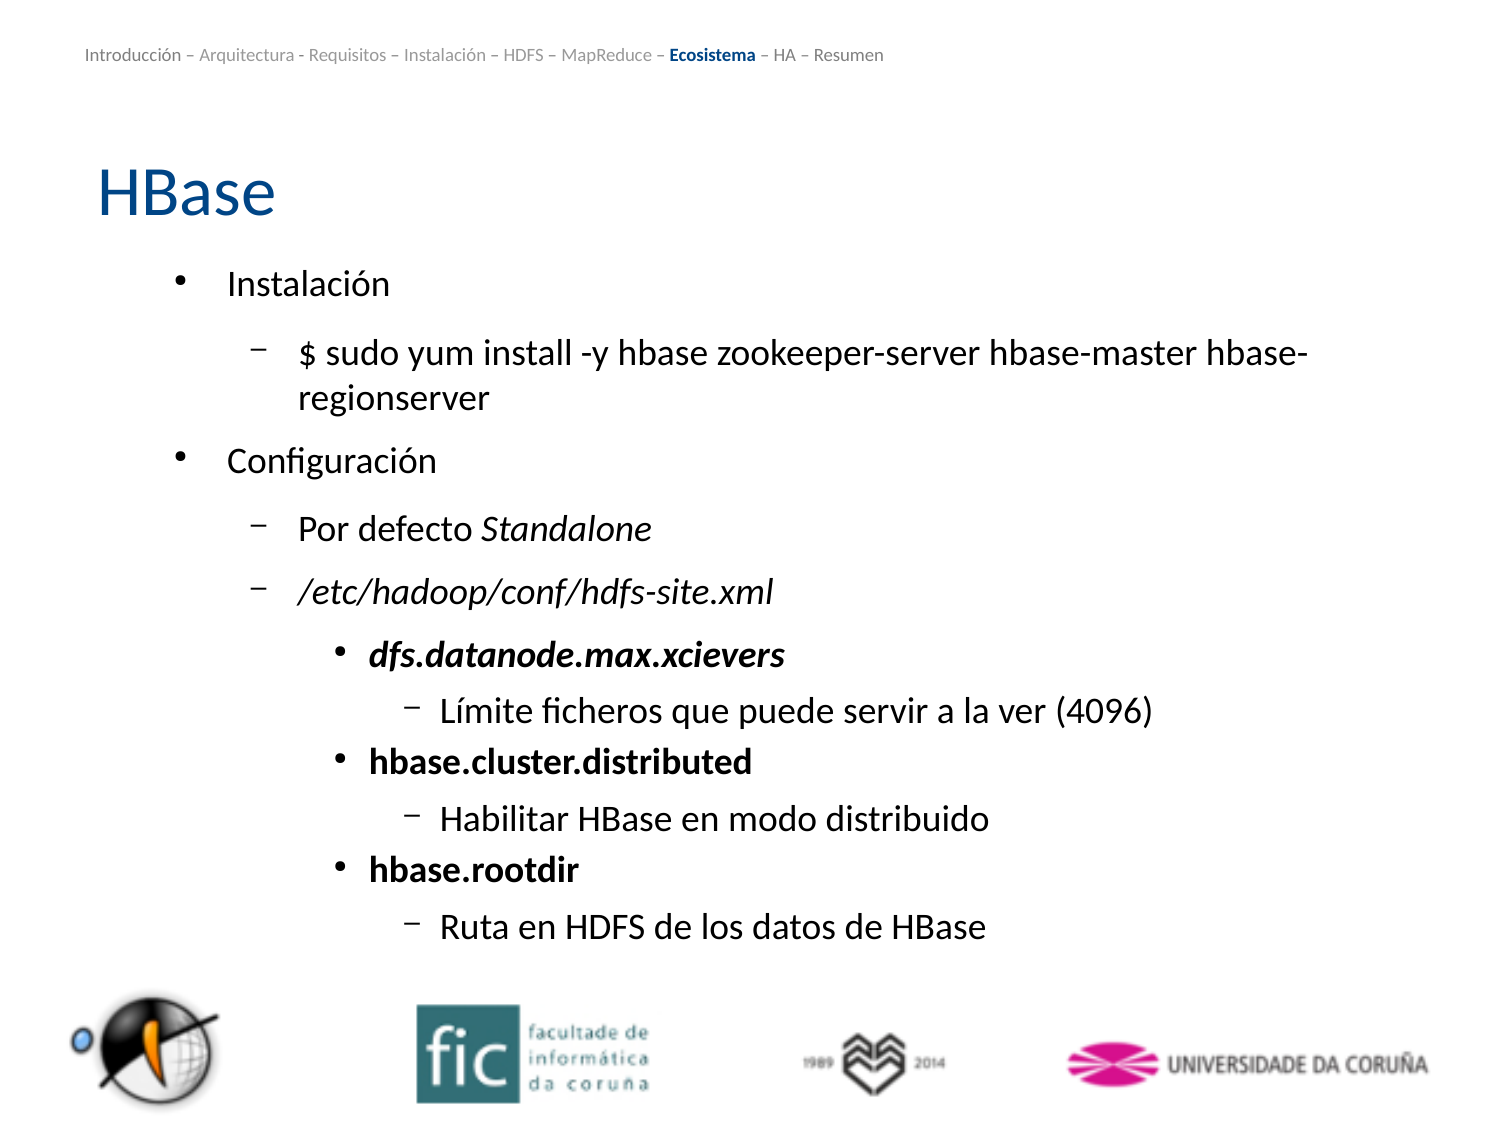

Introducción – Arquitectura - Requisitos – Instalación – HDFS – MapReduce – Ecosistema – HA – Resumen
# HBase
Instalación
$ sudo yum install -y hbase zookeeper-server hbase-master hbase-regionserver
Configuración
Por defecto Standalone
/etc/hadoop/conf/hdfs-site.xml
dfs.datanode.max.xcievers
Límite ficheros que puede servir a la ver (4096)
hbase.cluster.distributed
Habilitar HBase en modo distribuido
hbase.rootdir
Ruta en HDFS de los datos de HBase